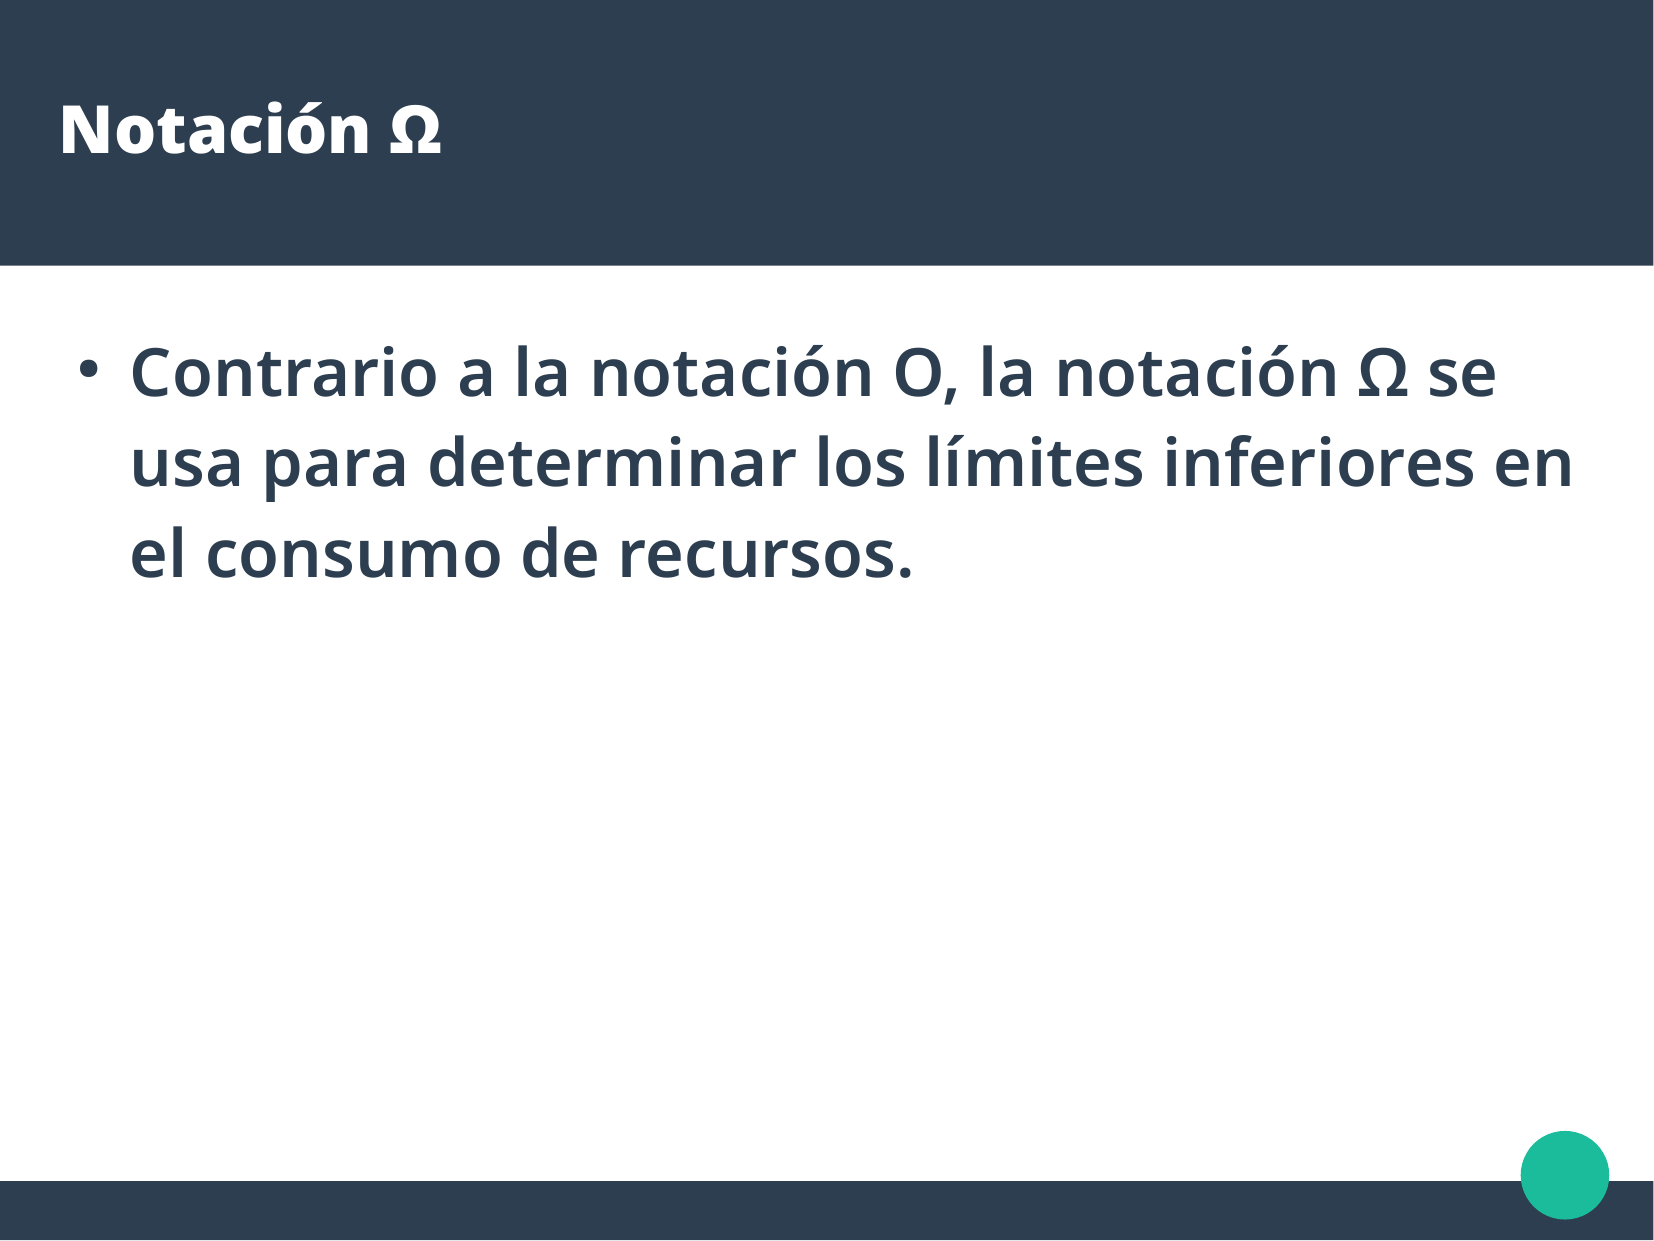

# Notación Ω
Contrario a la notación O, la notación Ω se usa para determinar los límites inferiores en el consumo de recursos.